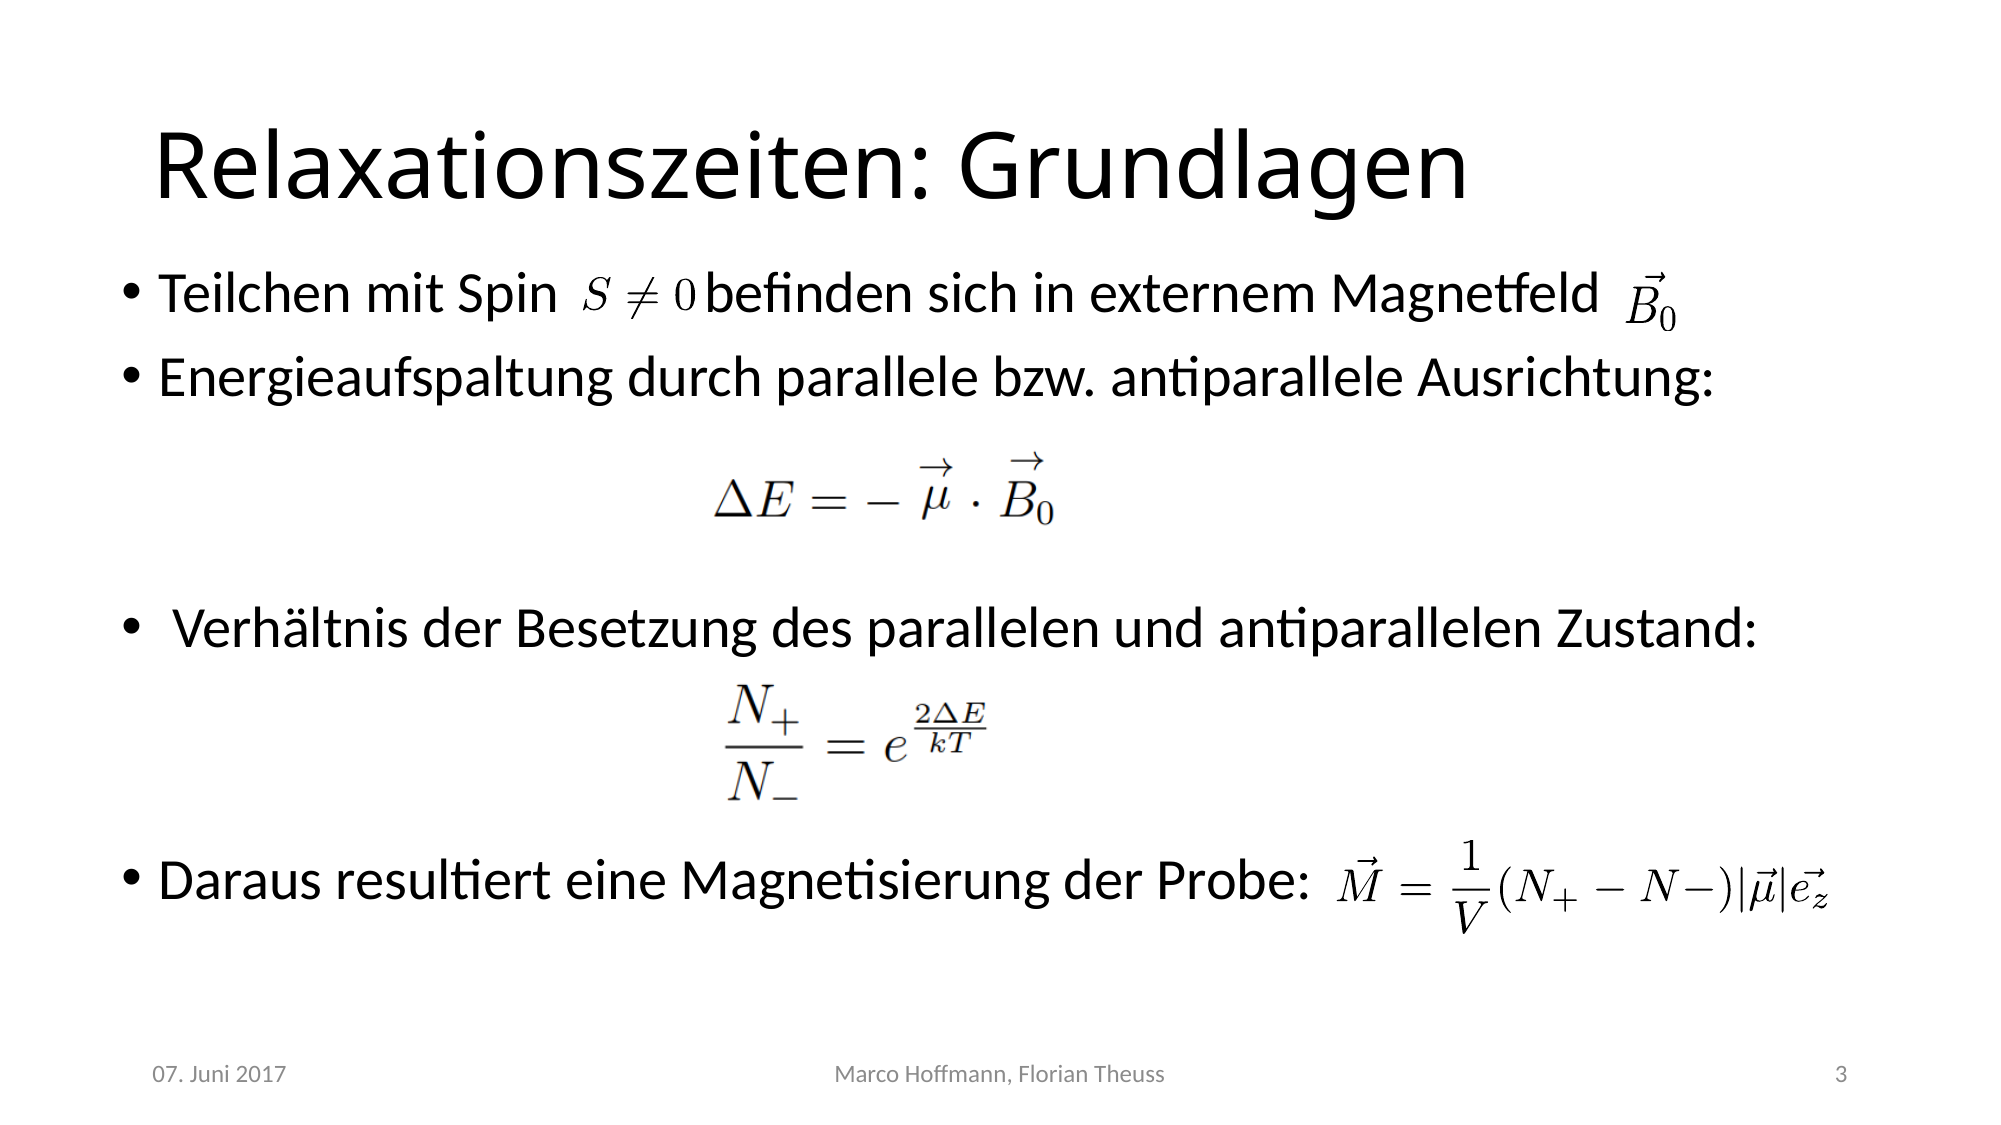

Relaxationszeiten: Grundlagen
# Teilchen mit Spin befinden sich in externem Magnetfeld
Energieaufspaltung durch parallele bzw. antiparallele Ausrichtung:
 Verhältnis der Besetzung des parallelen und antiparallelen Zustand:
Daraus resultiert eine Magnetisierung der Probe:
07. Juni 2017
Marco Hoffmann, Florian Theuss